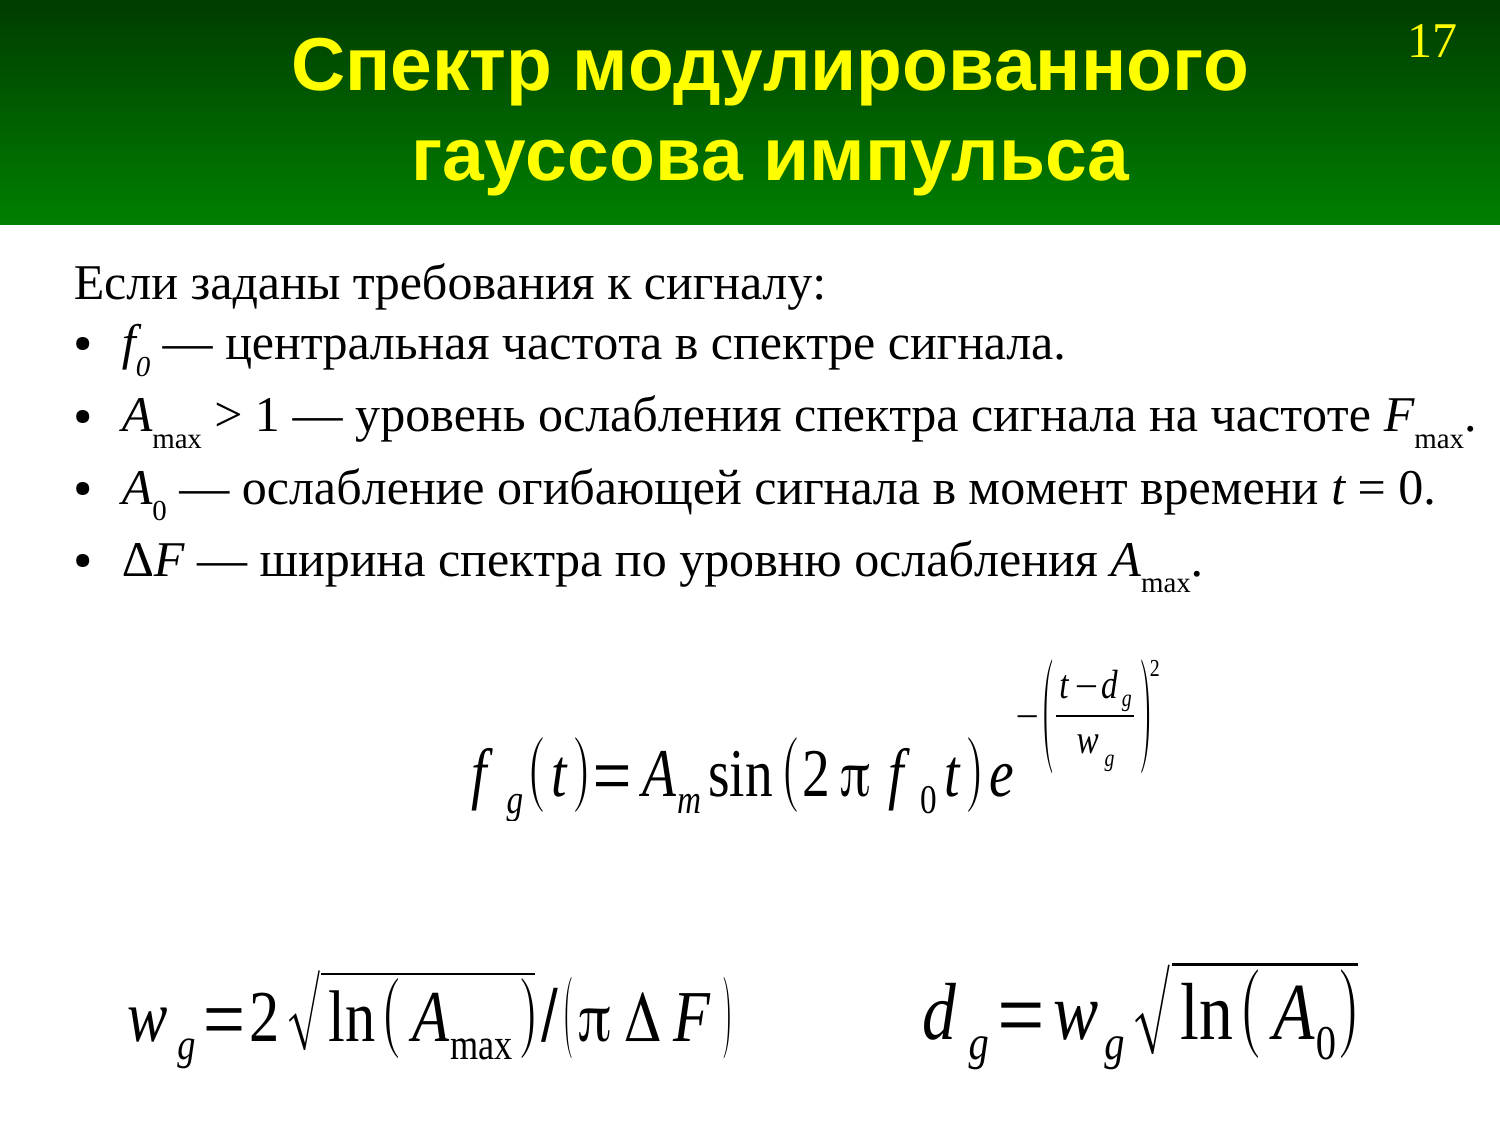

# Спектр модулированного гауссова импульса
Если заданы требования к сигналу:
 f0 — центральная частота в спектре сигнала.
 Amax > 1 — уровень ослабления спектра сигнала на частоте Fmax.
 A0 — ослабление огибающей сигнала в момент времени t = 0.
 ΔF — ширина спектра по уровню ослабления Amax.